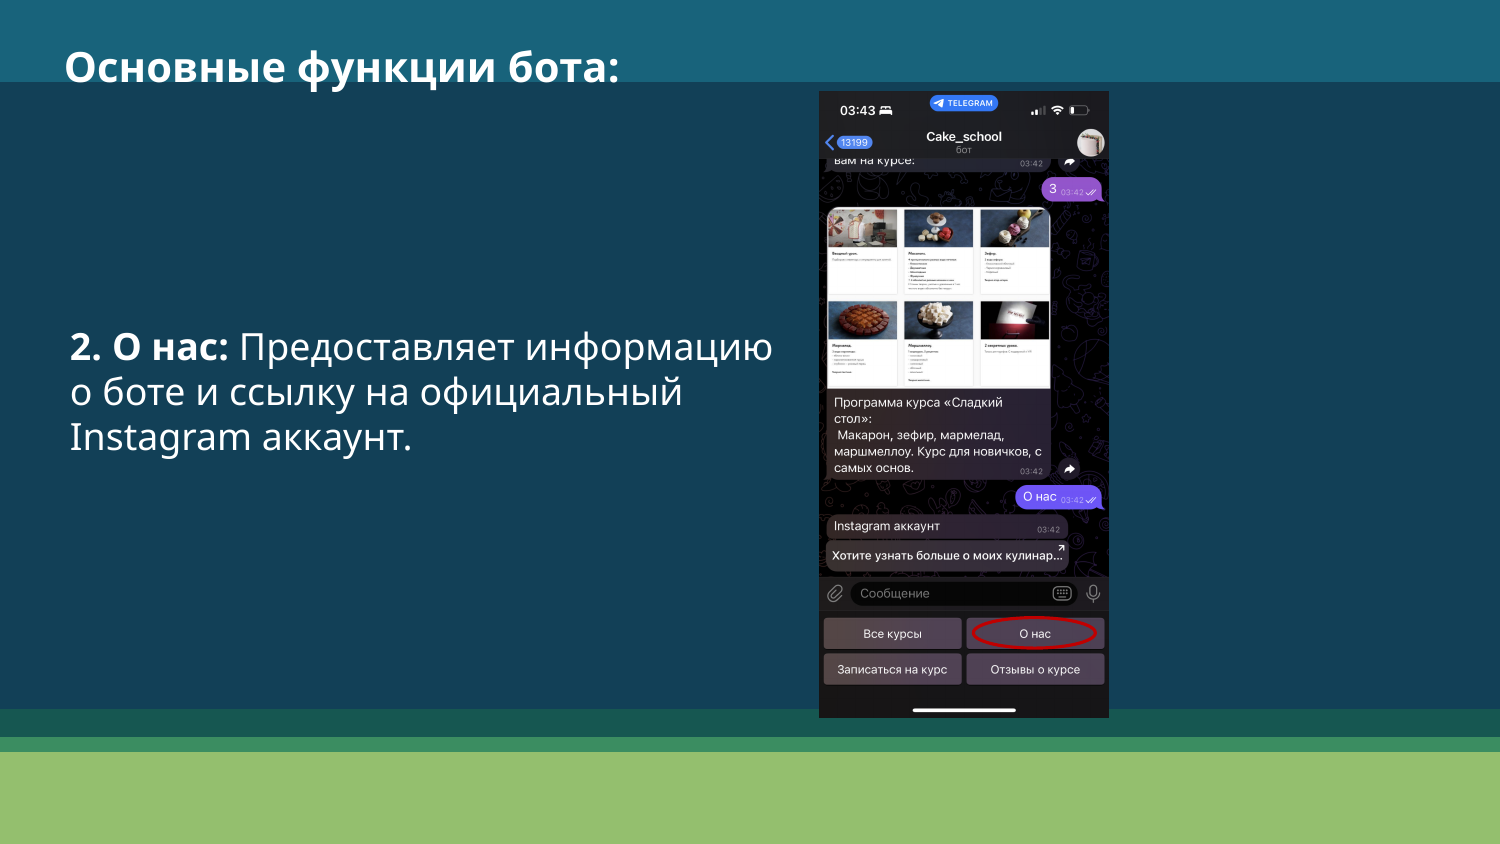

# Основные функции бота:
2. О нас: Предоставляет информацию о боте и ссылку на официальный Instagram аккаунт.